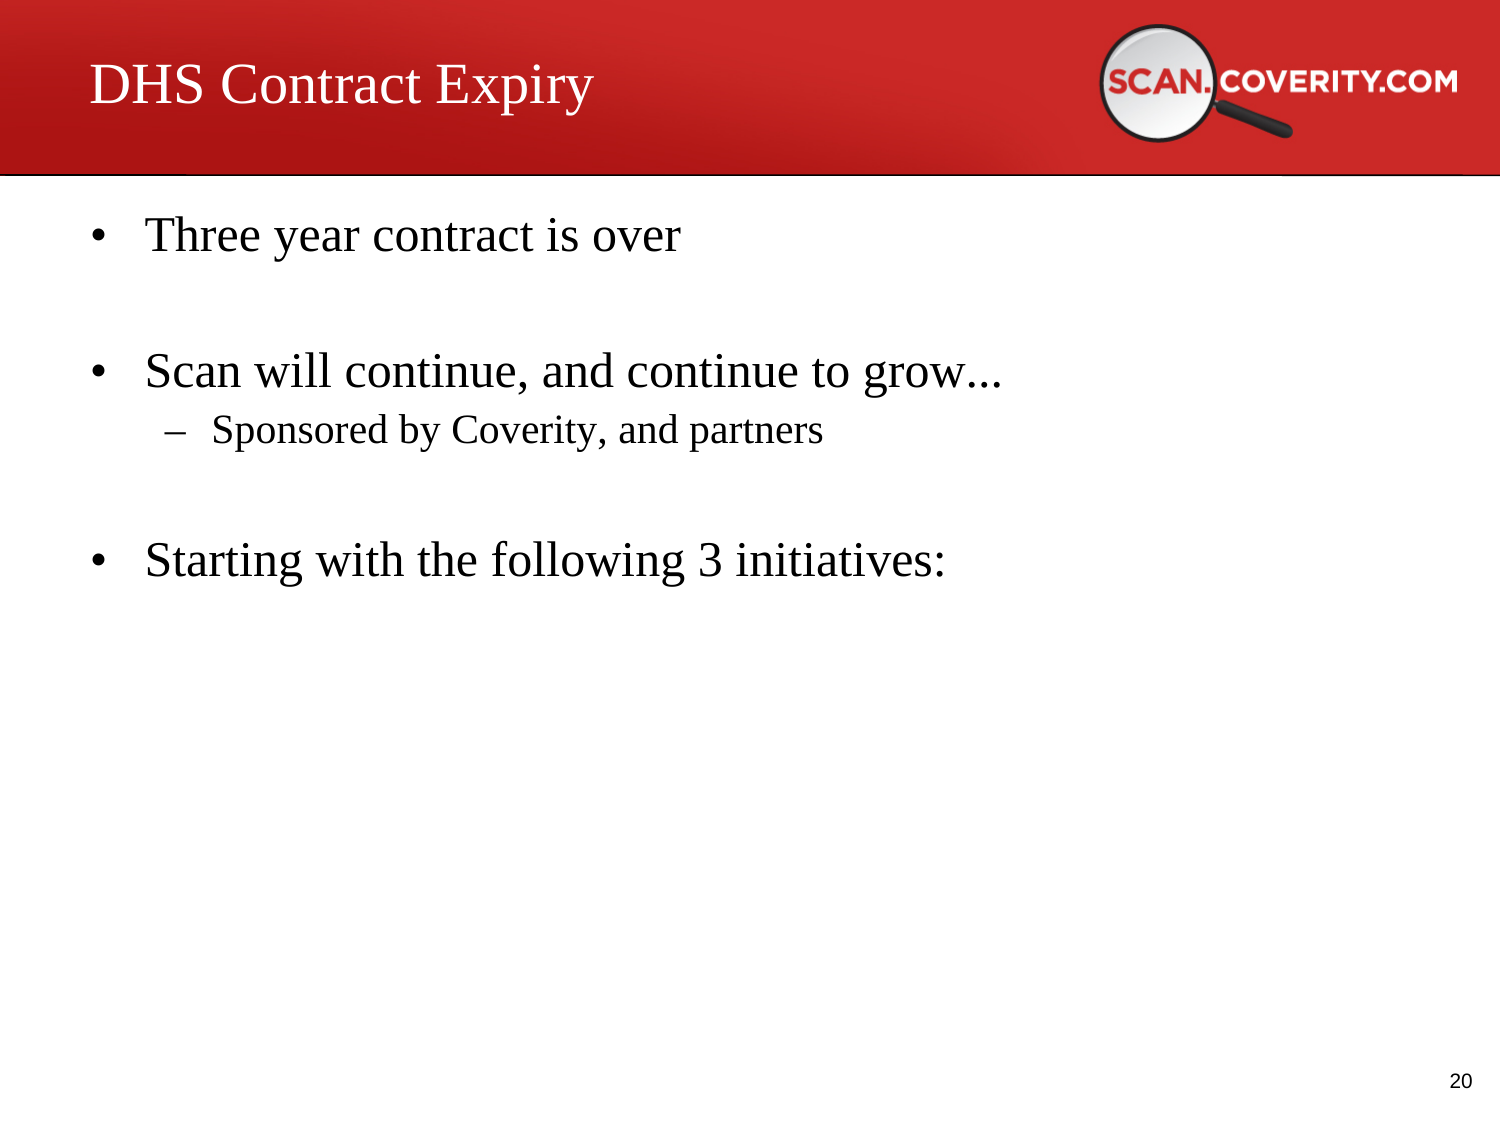

# DHS Contract Expiry
 Three year contract is over
 Scan will continue, and continue to grow...
Sponsored by Coverity, and partners
 Starting with the following 3 initiatives:
20